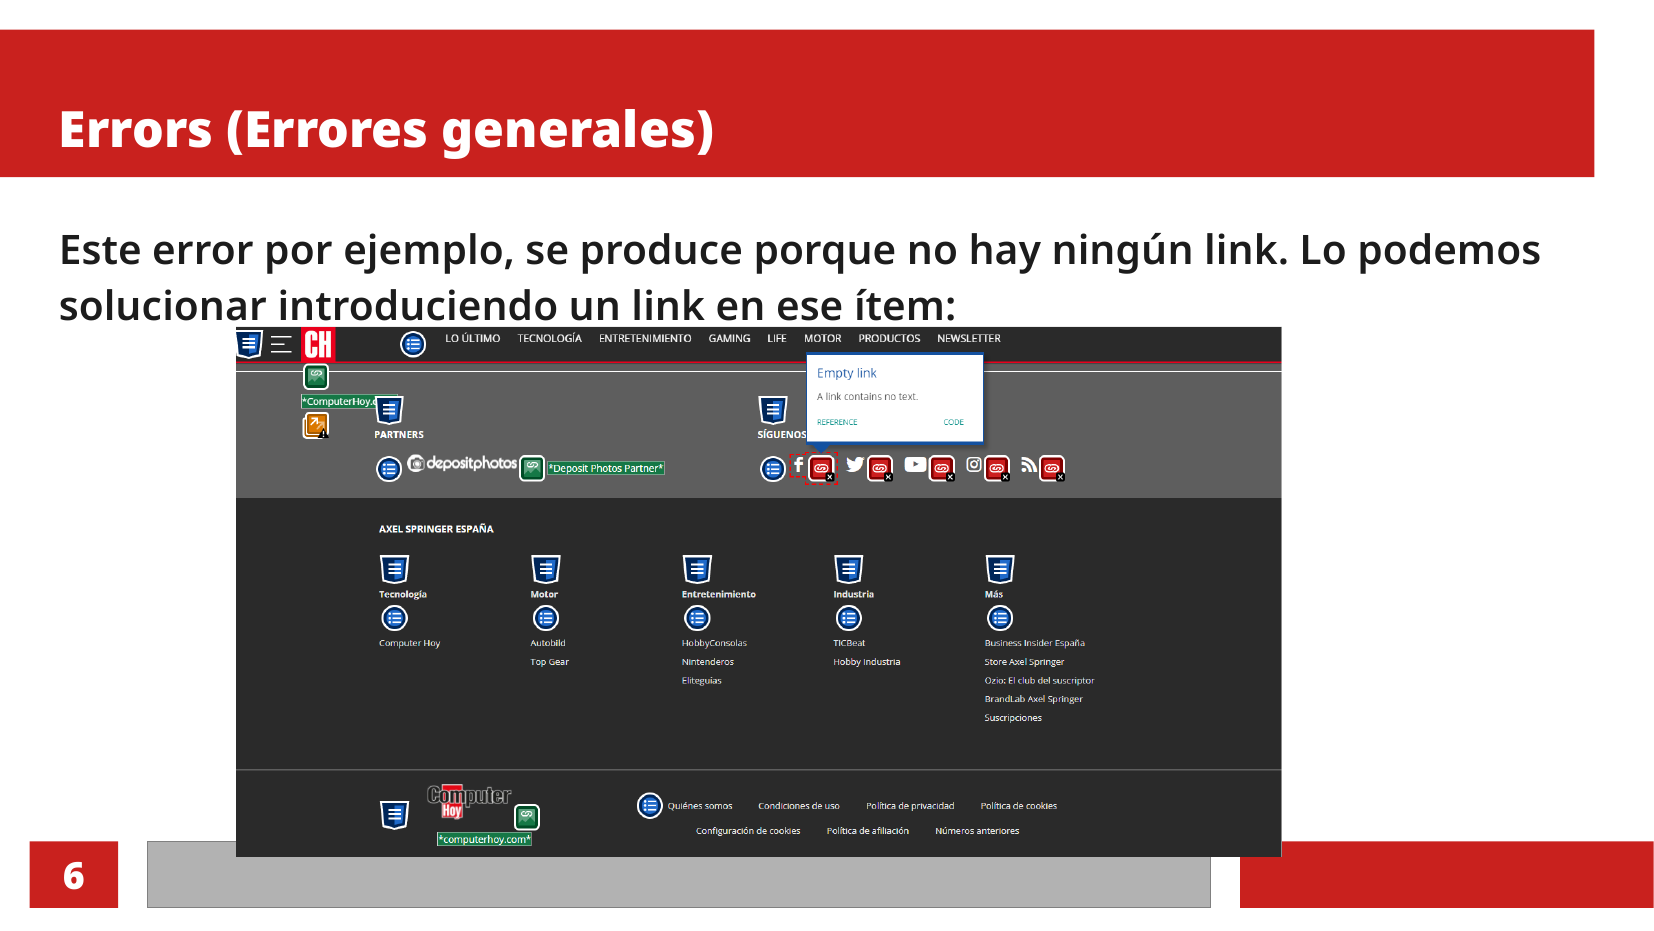

# Errors (Errores generales)
Este error por ejemplo, se produce porque no hay ningún link. Lo podemos solucionar introduciendo un link en ese ítem:
6